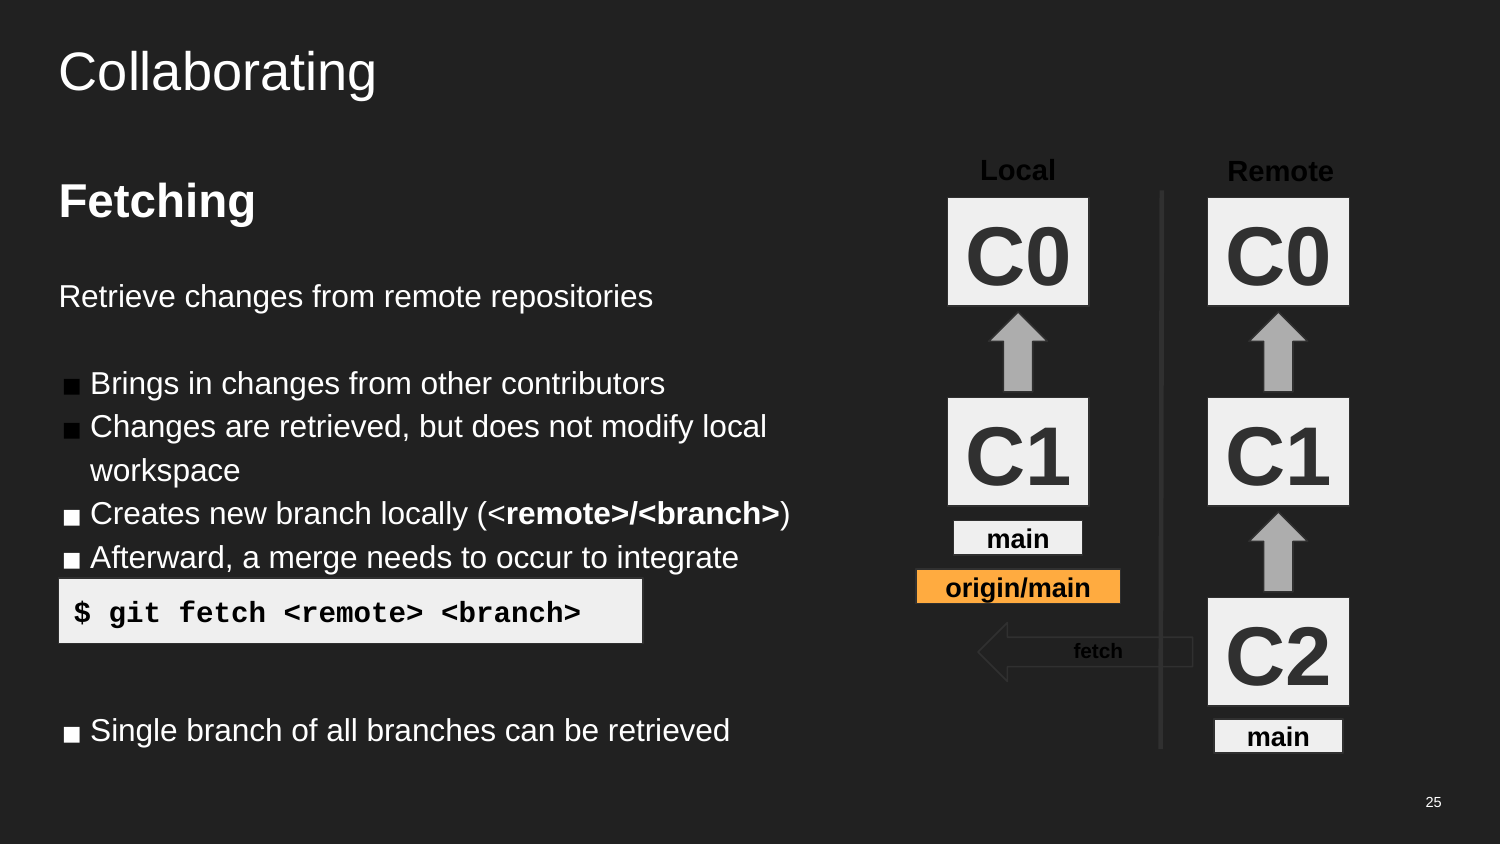

Collaborating
Local
Remote
# Fetching
Retrieve changes from remote repositories
Brings in changes from other contributors
Changes are retrieved, but does not modify local workspace
Creates new branch locally (<remote>/<branch>)
Afterward, a merge needs to occur to integrate
Single branch of all branches can be retrieved
C0
C0
C1
C1
main
origin/main
$ git fetch <remote> <branch>
C2
fetch
main